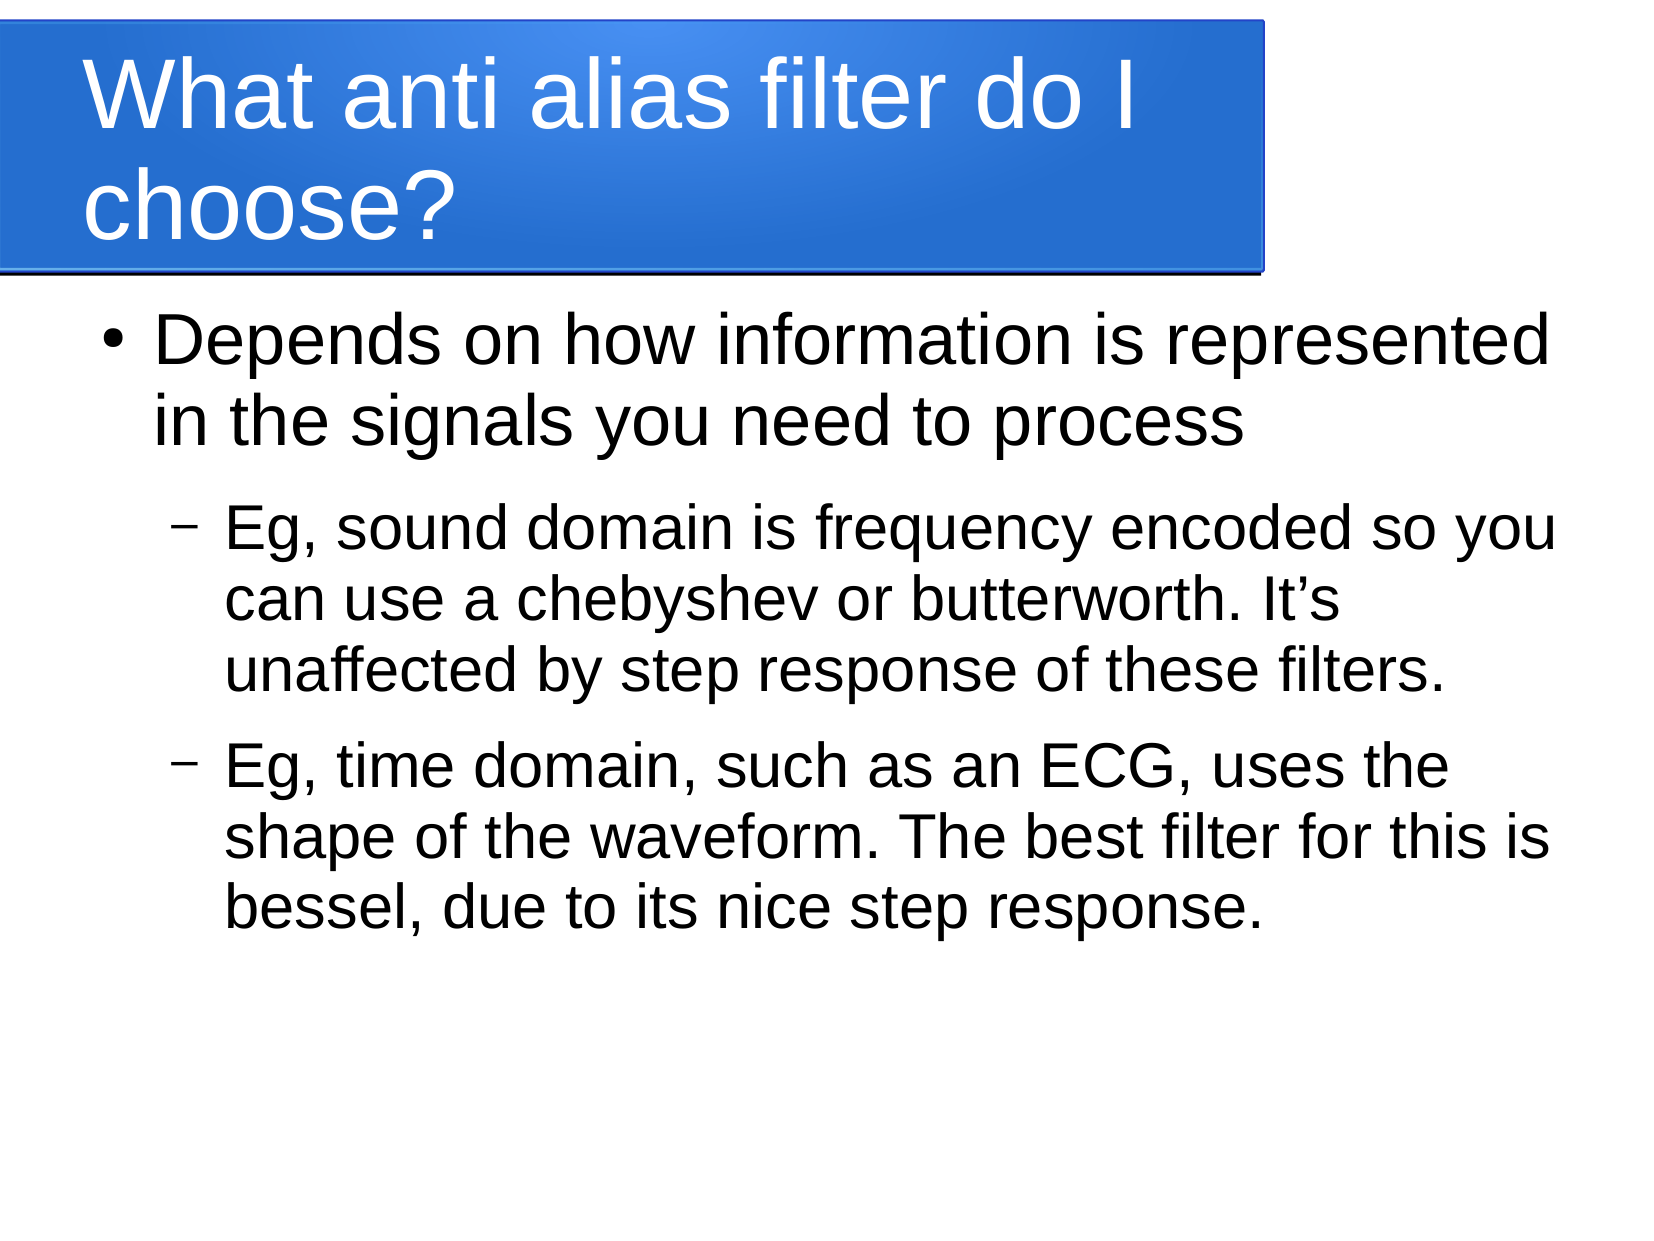

# What anti alias filter do I choose?
Depends on how information is represented in the signals you need to process
Eg, sound domain is frequency encoded so you can use a chebyshev or butterworth. It’s unaffected by step response of these filters.
Eg, time domain, such as an ECG, uses the shape of the waveform. The best filter for this is bessel, due to its nice step response.